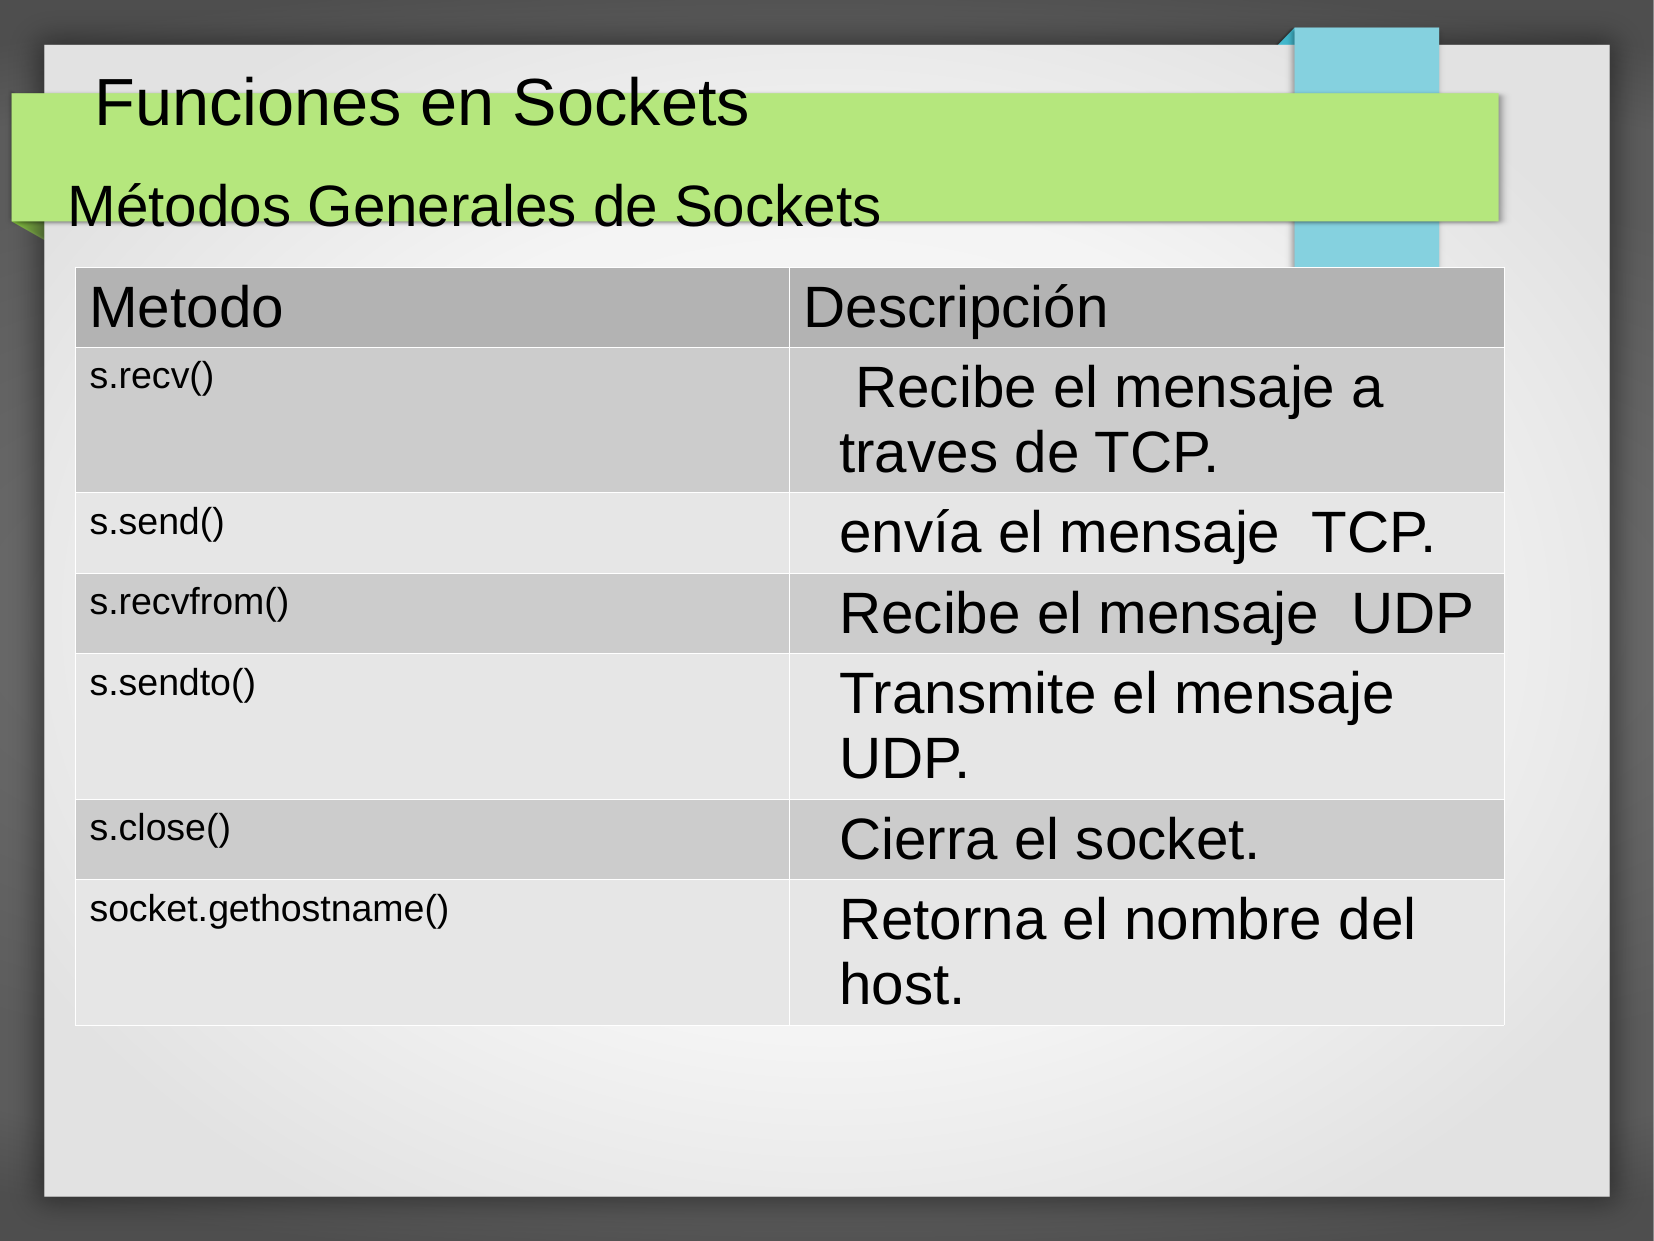

# Funciones en Sockets
Métodos Generales de Sockets
| Metodo | Descripción |
| --- | --- |
| s.recv() | Recibe el mensaje a traves de TCP. |
| s.send() | envía el mensaje TCP. |
| s.recvfrom() | Recibe el mensaje UDP |
| s.sendto() | Transmite el mensaje UDP. |
| s.close() | Cierra el socket. |
| socket.gethostname() | Retorna el nombre del host. |